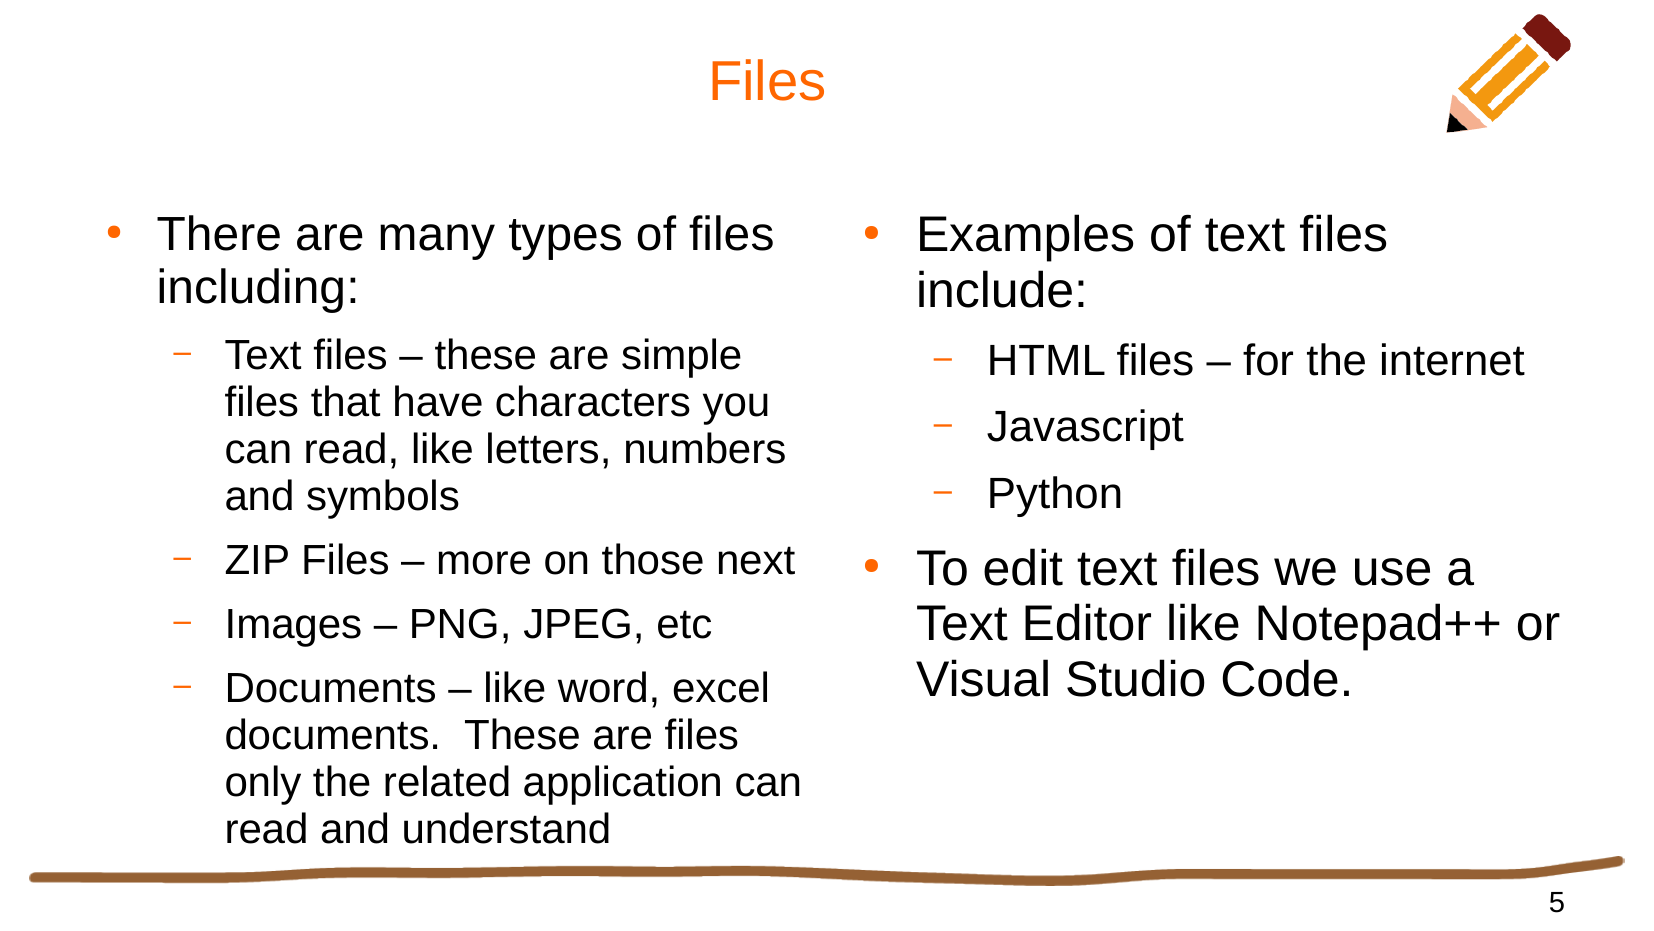

# Files
There are many types of files including:
Text files – these are simple files that have characters you can read, like letters, numbers and symbols
ZIP Files – more on those next
Images – PNG, JPEG, etc
Documents – like word, excel documents. These are files only the related application can read and understand
Examples of text files include:
HTML files – for the internet
Javascript
Python
To edit text files we use a Text Editor like Notepad++ or Visual Studio Code.
5